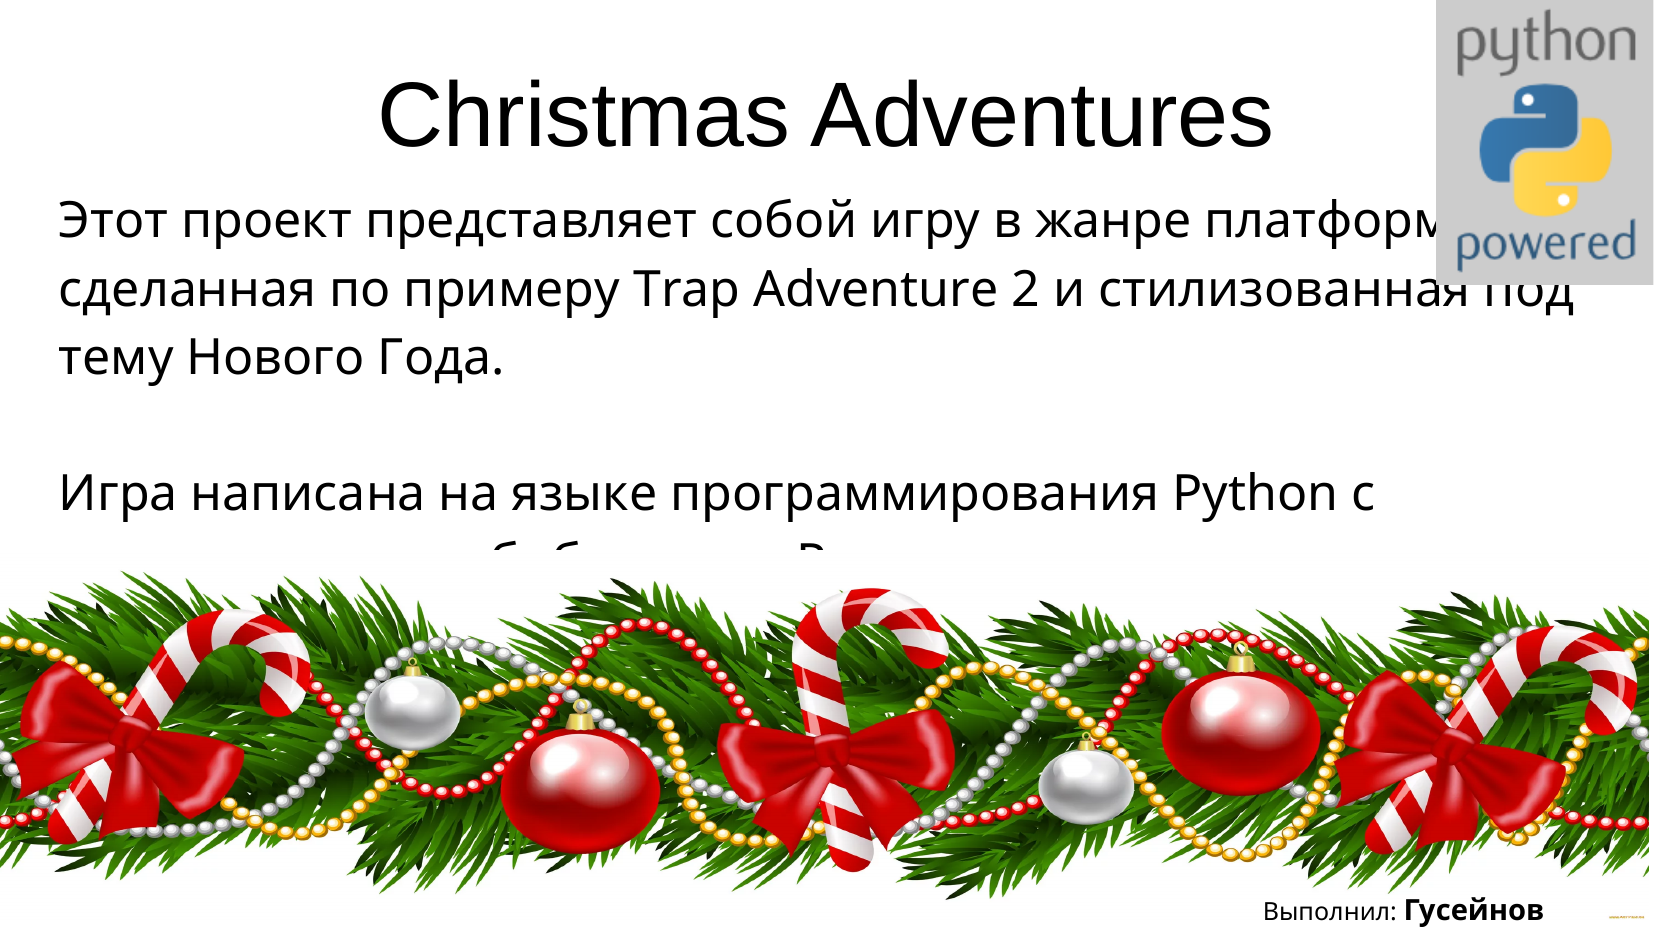

# Christmas Adventures
Этот проект представляет собой игру в жанре платформер,
сделанная по примеру Trap Adventure 2 и стилизованная под тему Нового Года.
Игра написана на языке программирования Python с использованием библиотеки Pygame
Выполнил: Гусейнов Эльдар